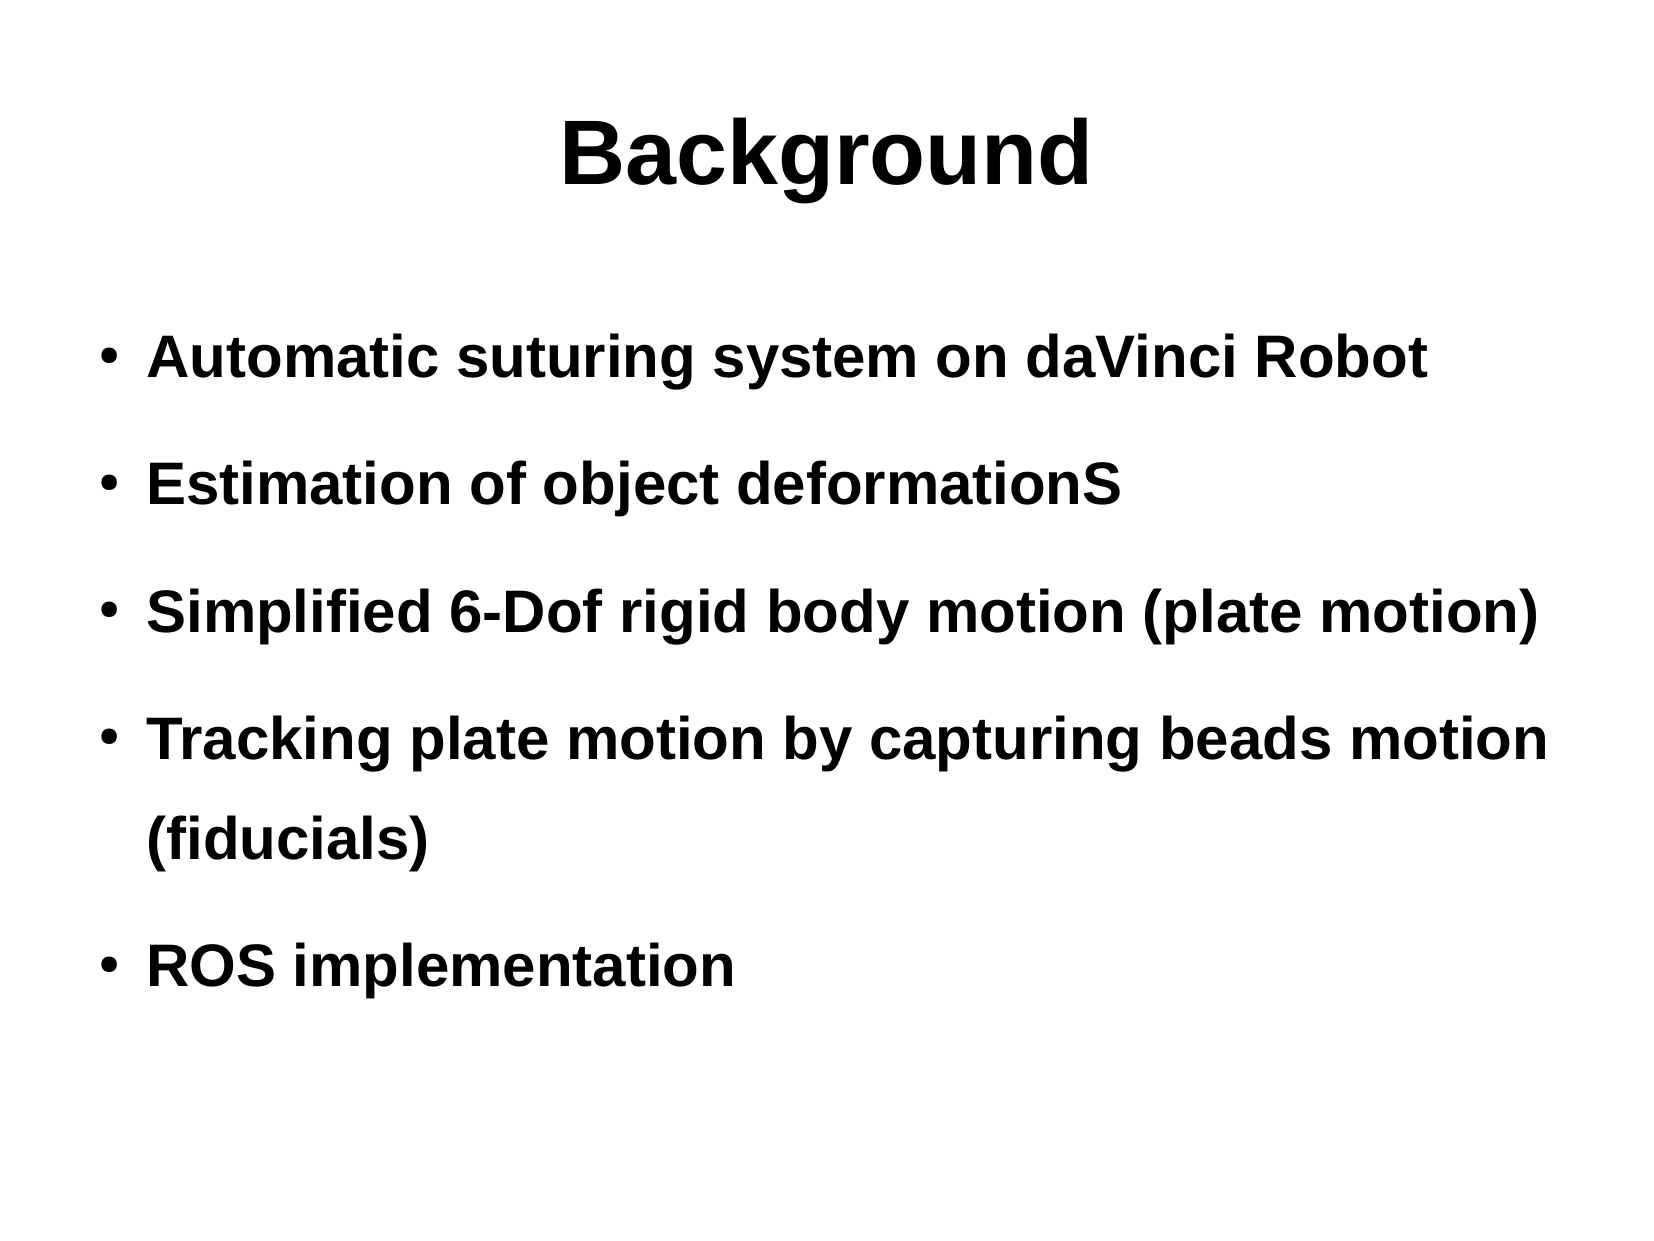

# Background
Automatic suturing system on daVinci Robot
Estimation of object deformationS
Simplified 6-Dof rigid body motion (plate motion)
Tracking plate motion by capturing beads motion (fiducials)
ROS implementation